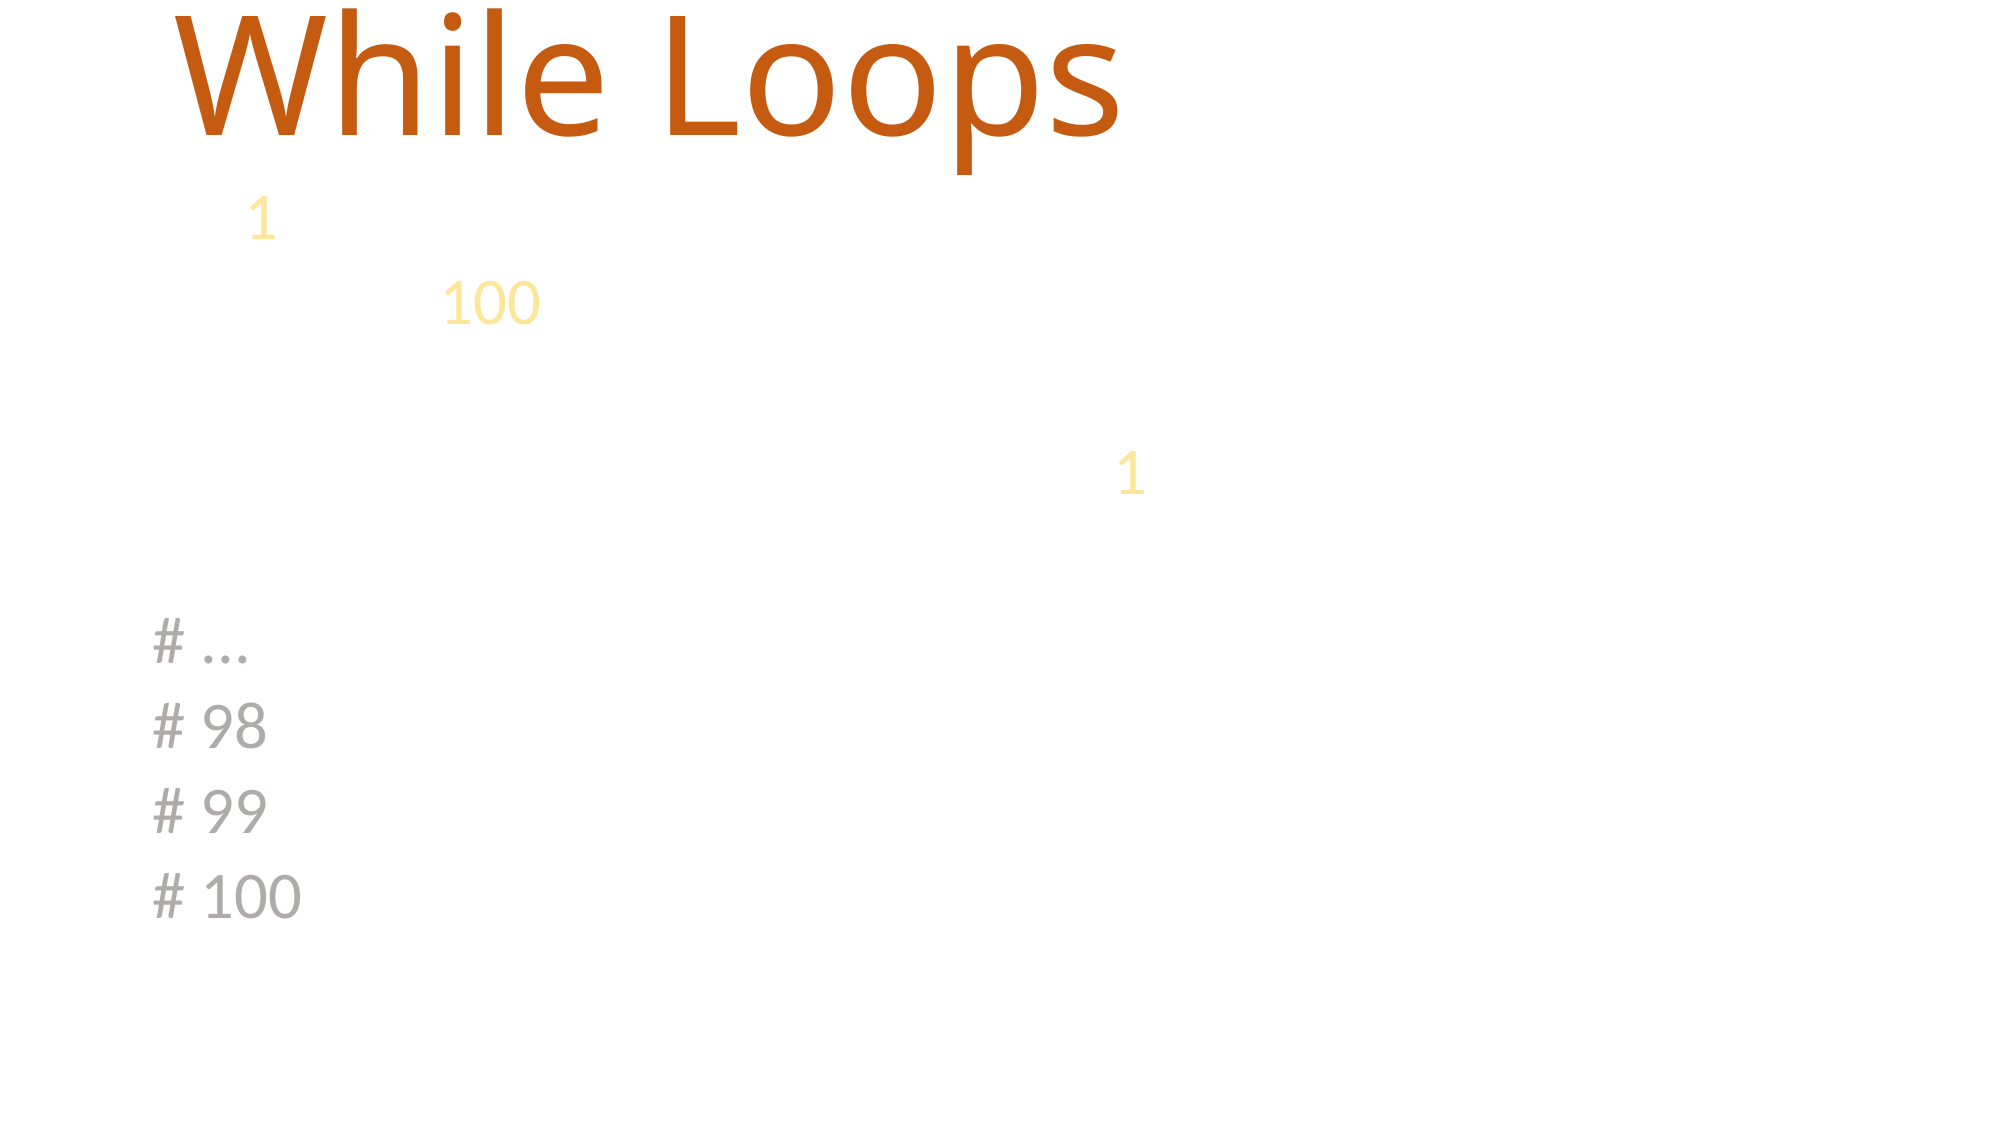

# While Loops
x = 1
while x <= 100:
 print(x)
 times_in_loop = times_in_loop + 1
# ...
# 98
# 99
# 100